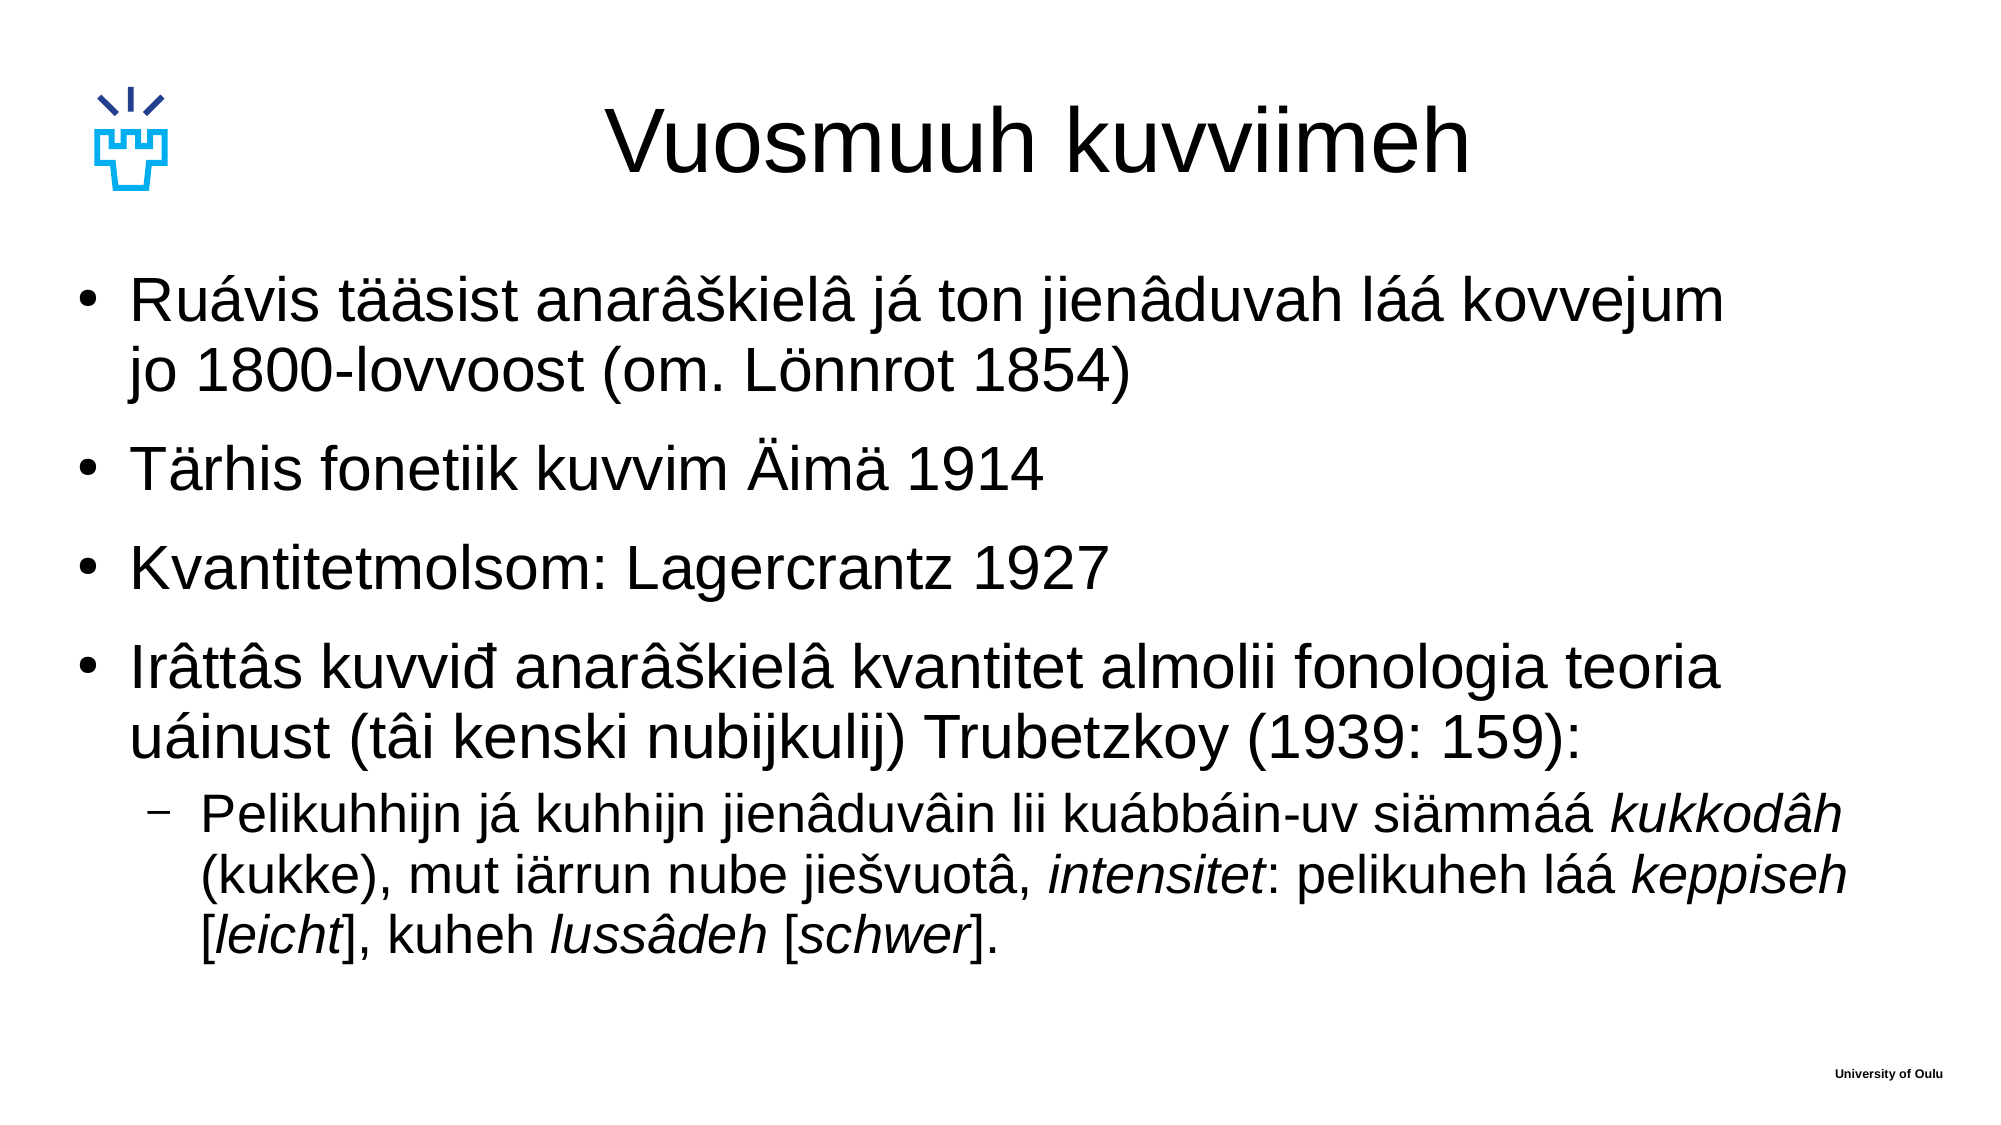

# Vuosmuuh kuvviimeh
Ruávis tääsist anarâškielâ já ton jienâduvah láá kovvejum
jo 1800-lovvoost (om. Lönnrot 1854)
Tärhis fonetiik kuvvim Äimä 1914
Kvantitetmolsom: Lagercrantz 1927
Irâttâs kuvviđ anarâškielâ kvantitet almolii fonologia teoria uáinust (tâi kenski nubijkulij) Trubetzkoy (1939: 159):
Pelikuhhijn já kuhhijn jienâduvâin lii kuábbáin-uv siämmáá kukkodâh (kukke), mut iärrun nube jiešvuotâ, intensitet: pelikuheh láá keppiseh [leicht], kuheh lussâdeh [schwer].